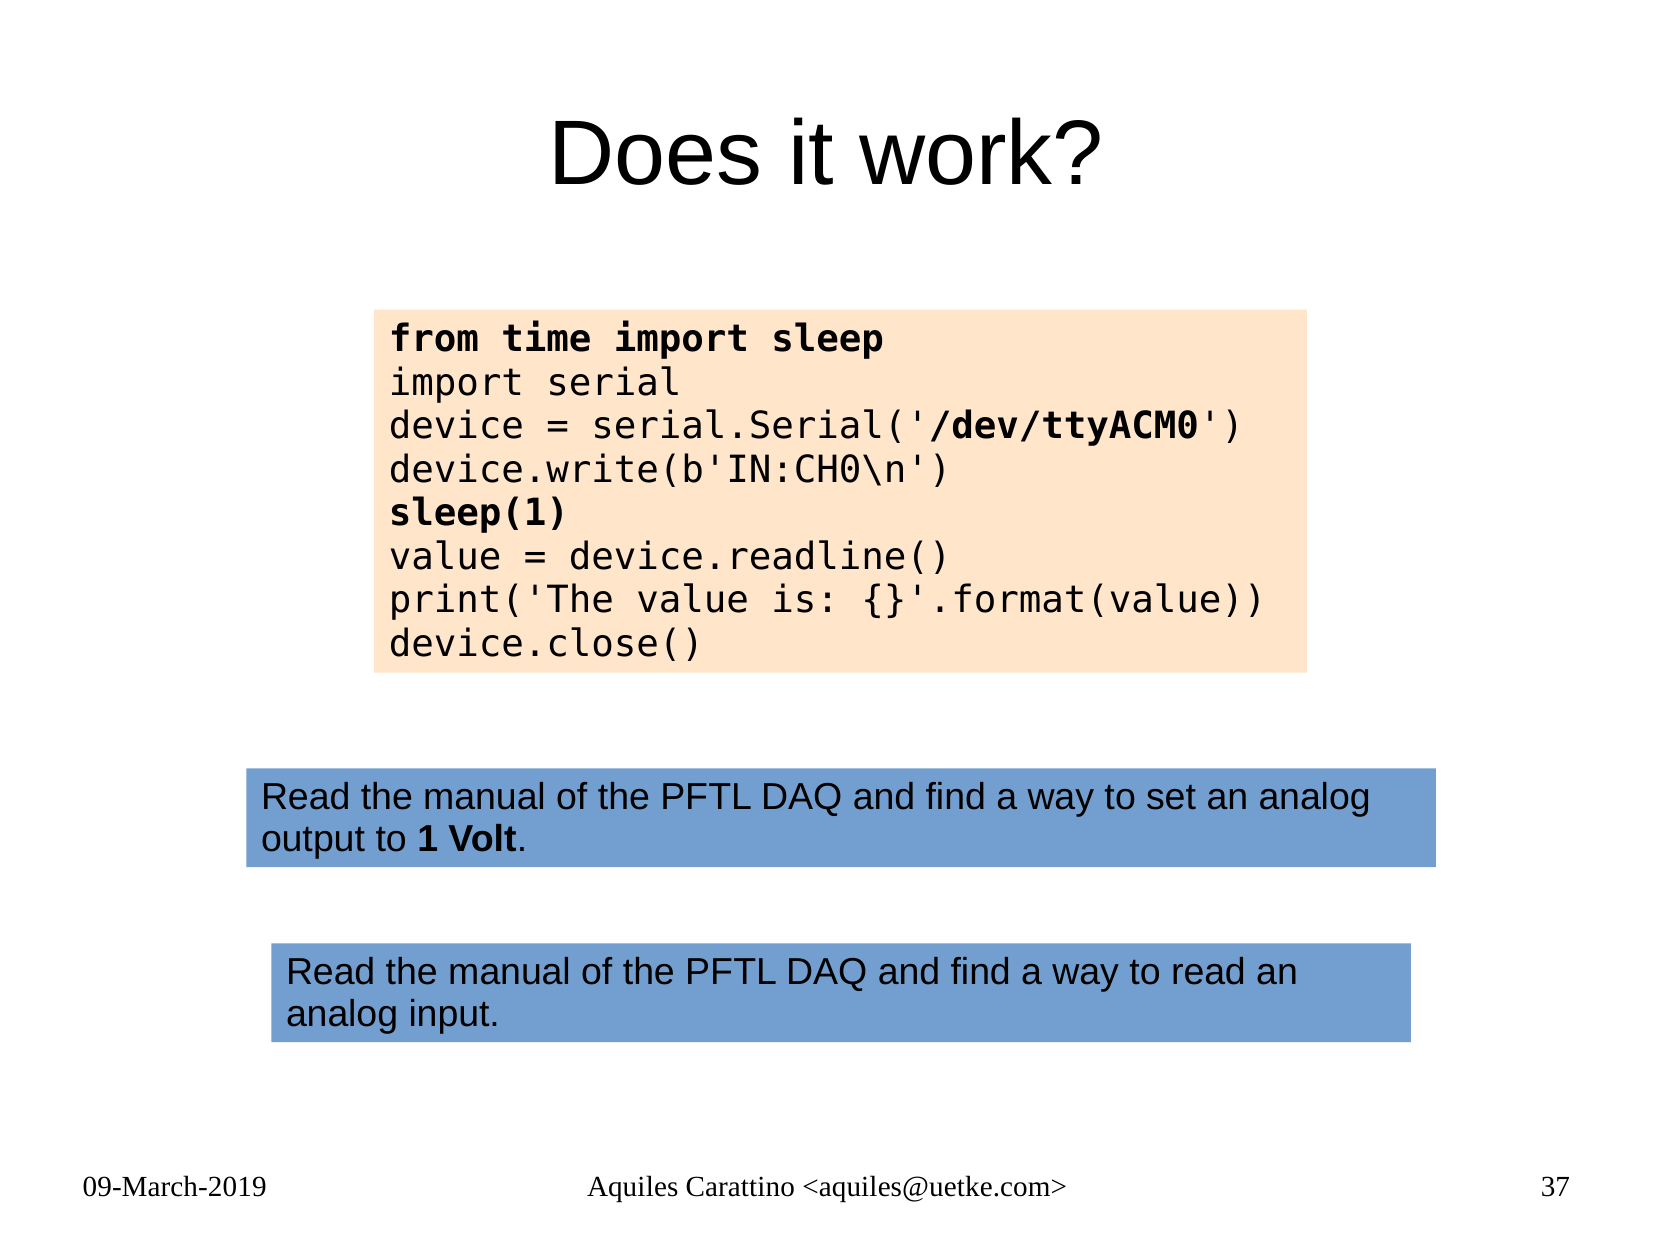

# Does it work?
from time import sleep
import serial
device = serial.Serial('/dev/ttyACM0')
device.write(b'IN:CH0\n')
sleep(1)
value = device.readline()
print('The value is: {}'.format(value))
device.close()
Read the manual of the PFTL DAQ and find a way to set an analog
output to 1 Volt.
Read the manual of the PFTL DAQ and find a way to read an analog input.
09-March-2019
Aquiles Carattino <aquiles@uetke.com>
37